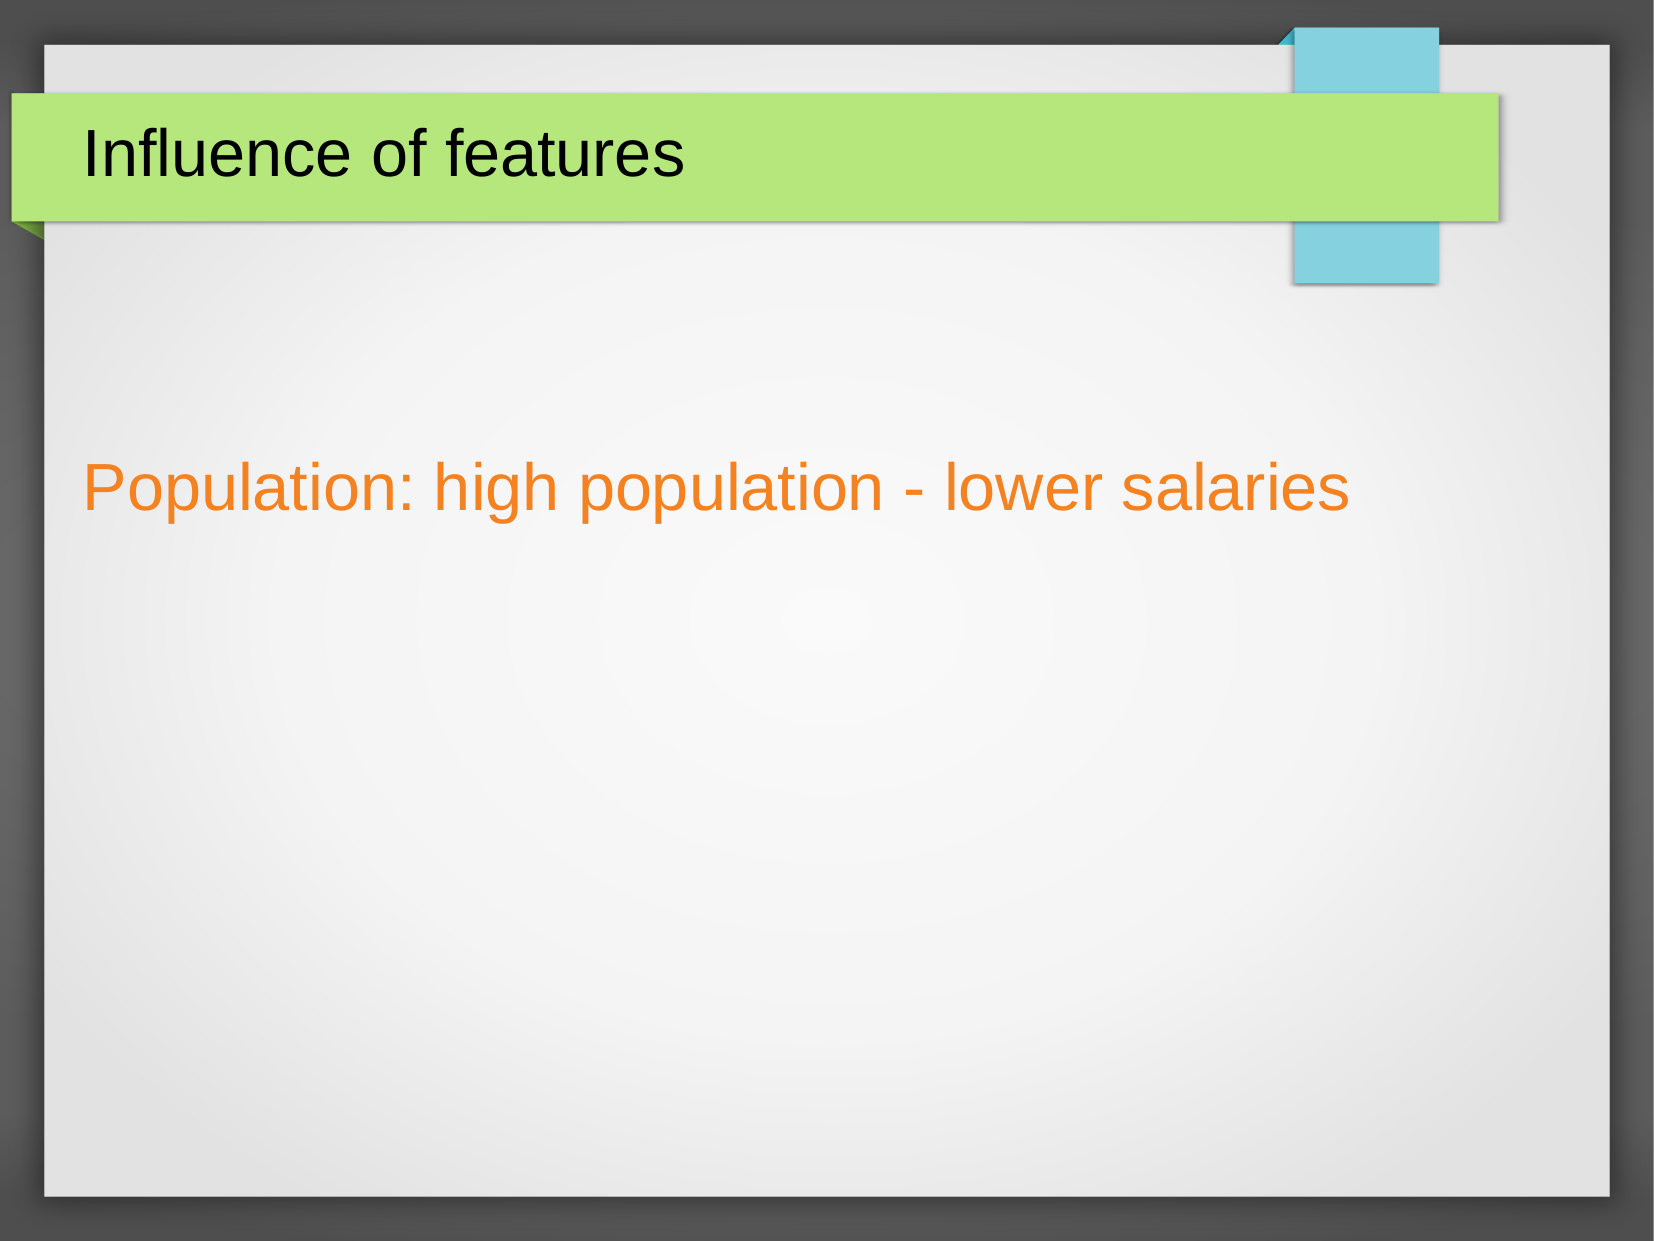

# Influence of features
Population: high population - lower salaries